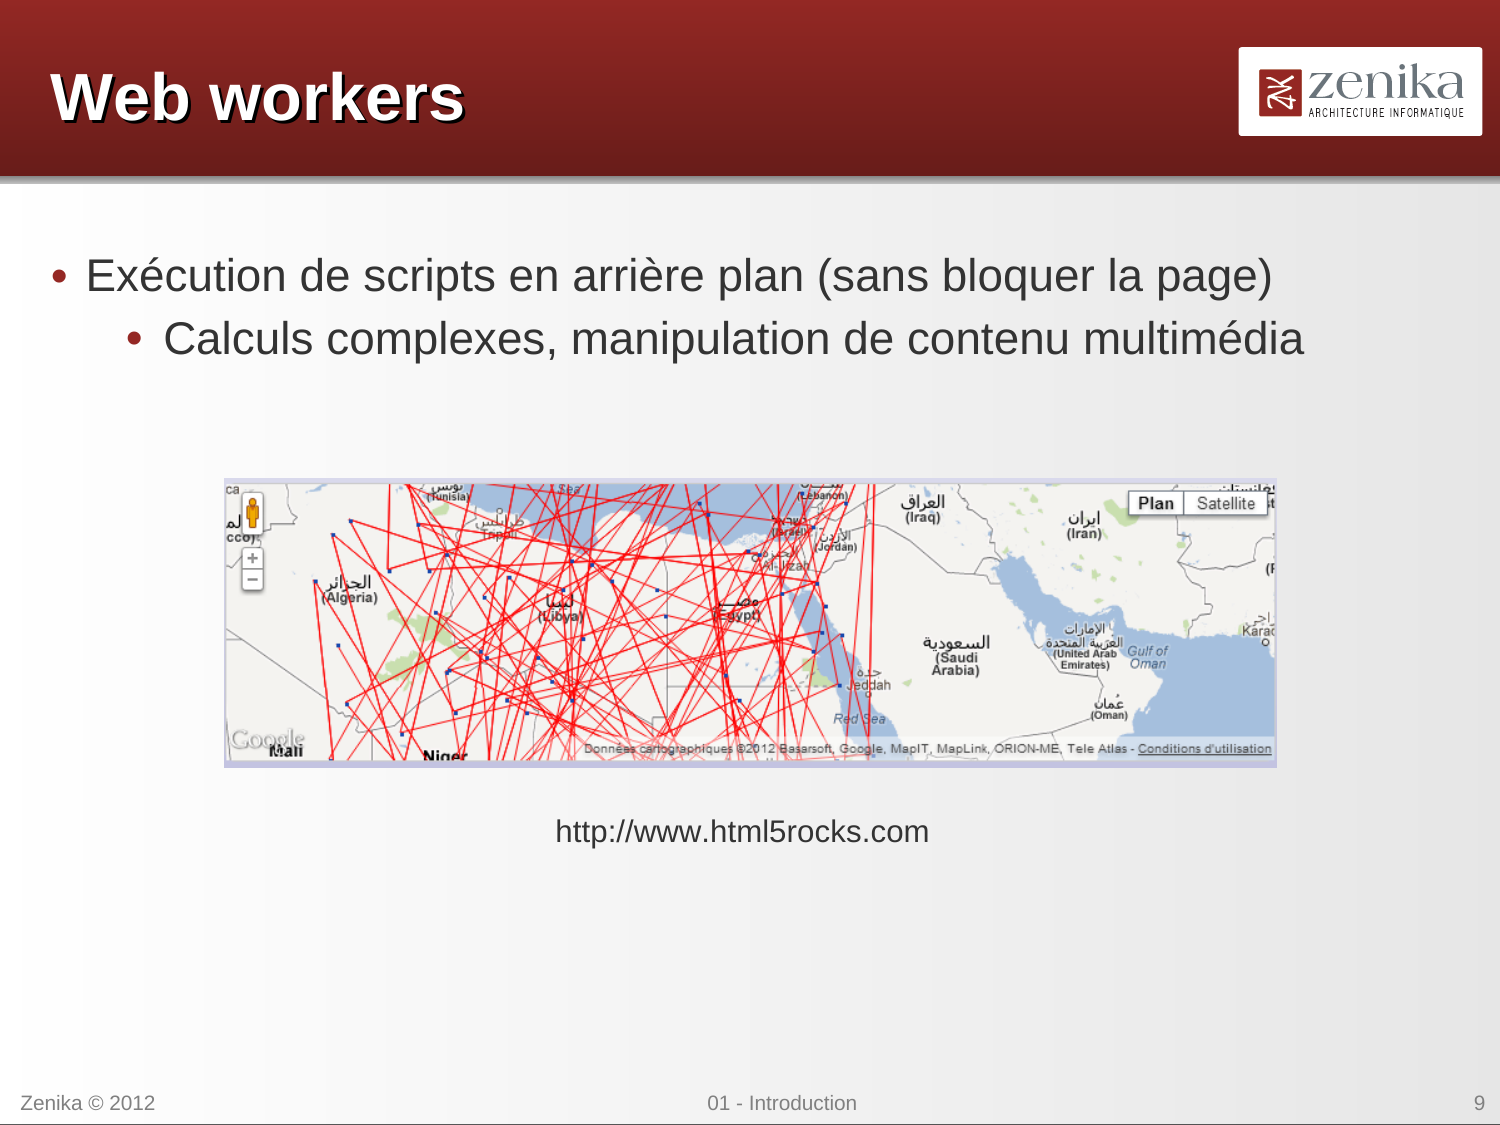

# Web workers
Exécution de scripts en arrière plan (sans bloquer la page)
Calculs complexes, manipulation de contenu multimédia
http://www.html5rocks.com